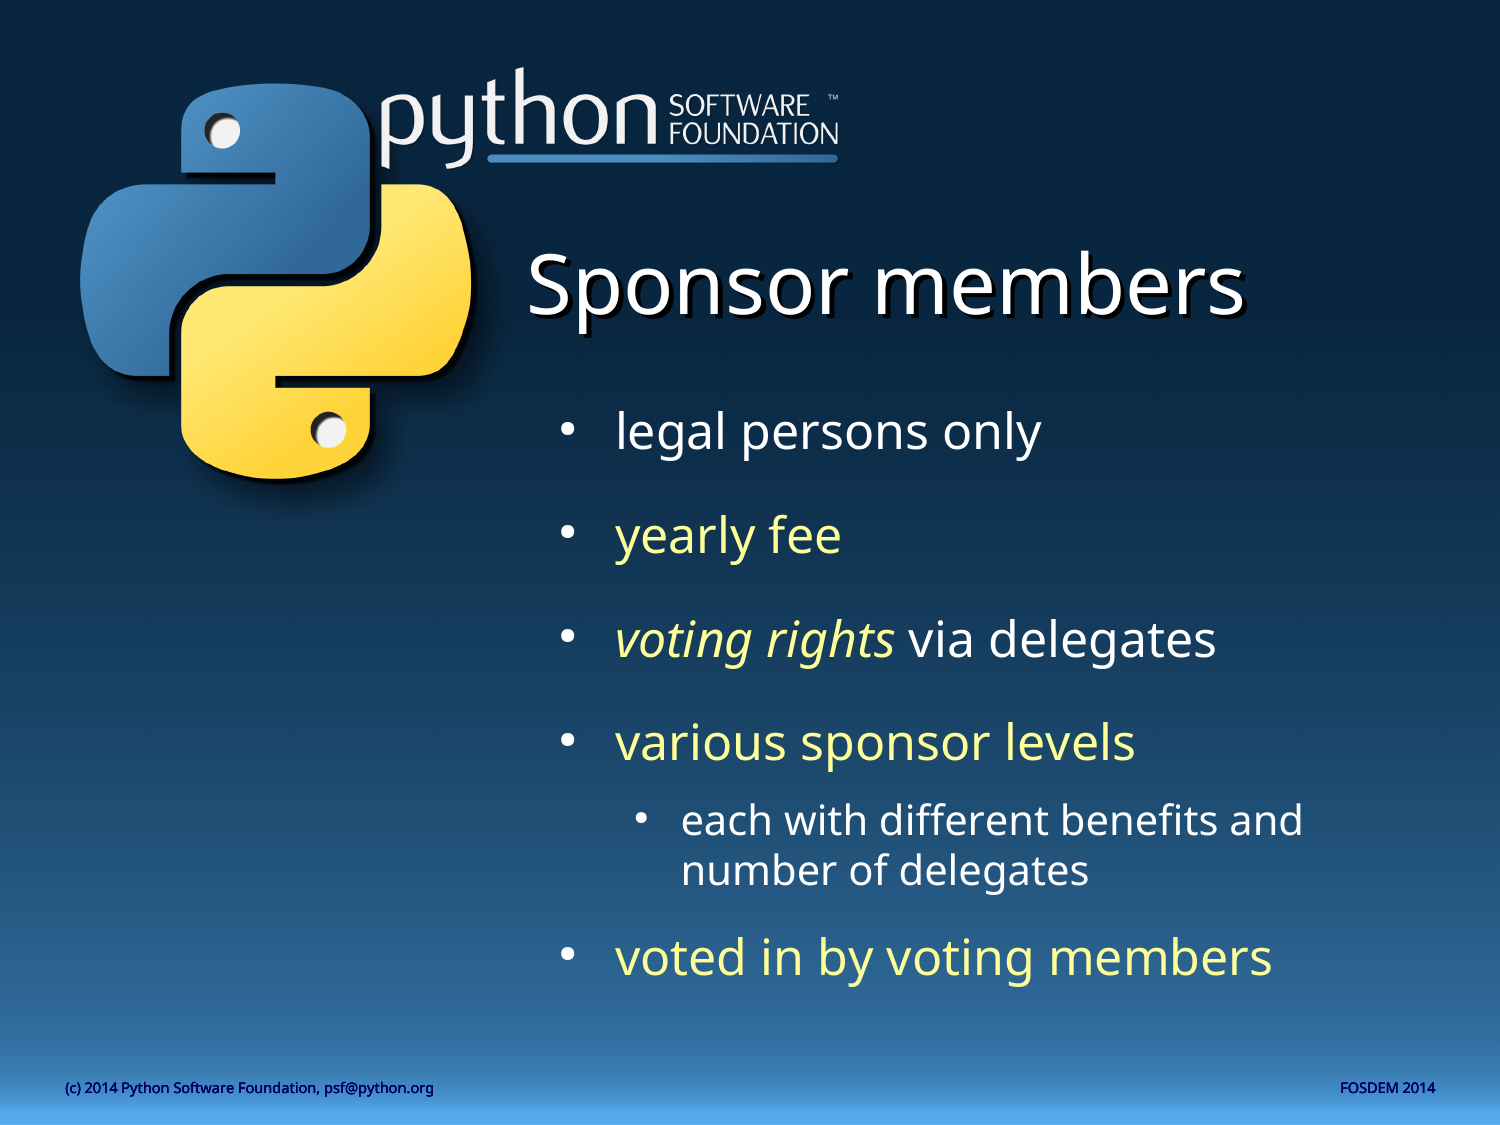

# Sponsor members
legal persons only
yearly fee
voting rights via delegates
various sponsor levels
each with different benefits and number of delegates
voted in by voting members
(c) 2014 Python Software Foundation, psf@python.org						 FOSDEM 2014
(c) 2014 Python Software Foundation, psf@python.org						 FOSDEM 2014
(c) 2014 Python Software Foundation, psf@python.org						 FOSDEM 2014